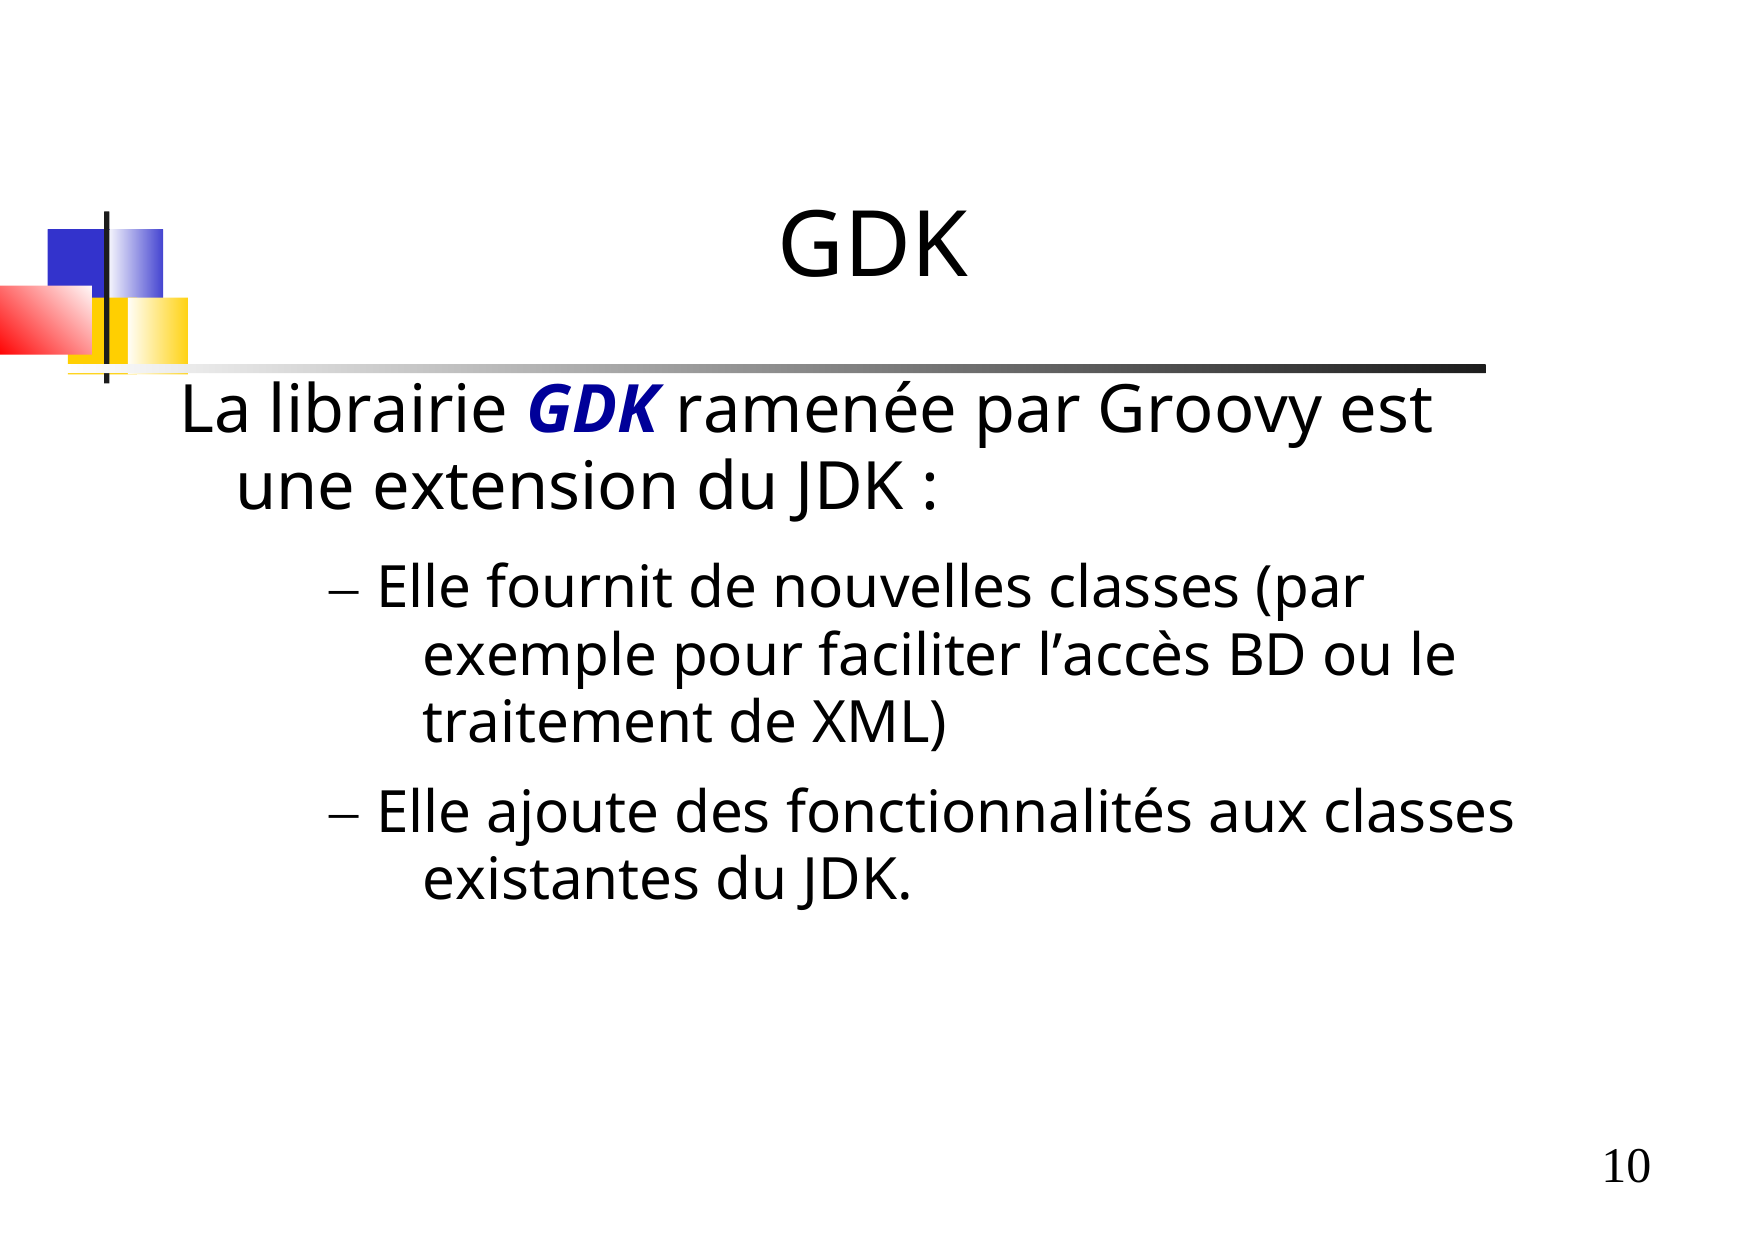

# GDK
La librairie GDK ramenée par Groovy est une extension du JDK :
Elle fournit de nouvelles classes (par exemple pour faciliter l’accès BD ou le traitement de XML)
Elle ajoute des fonctionnalités aux classes existantes du JDK.